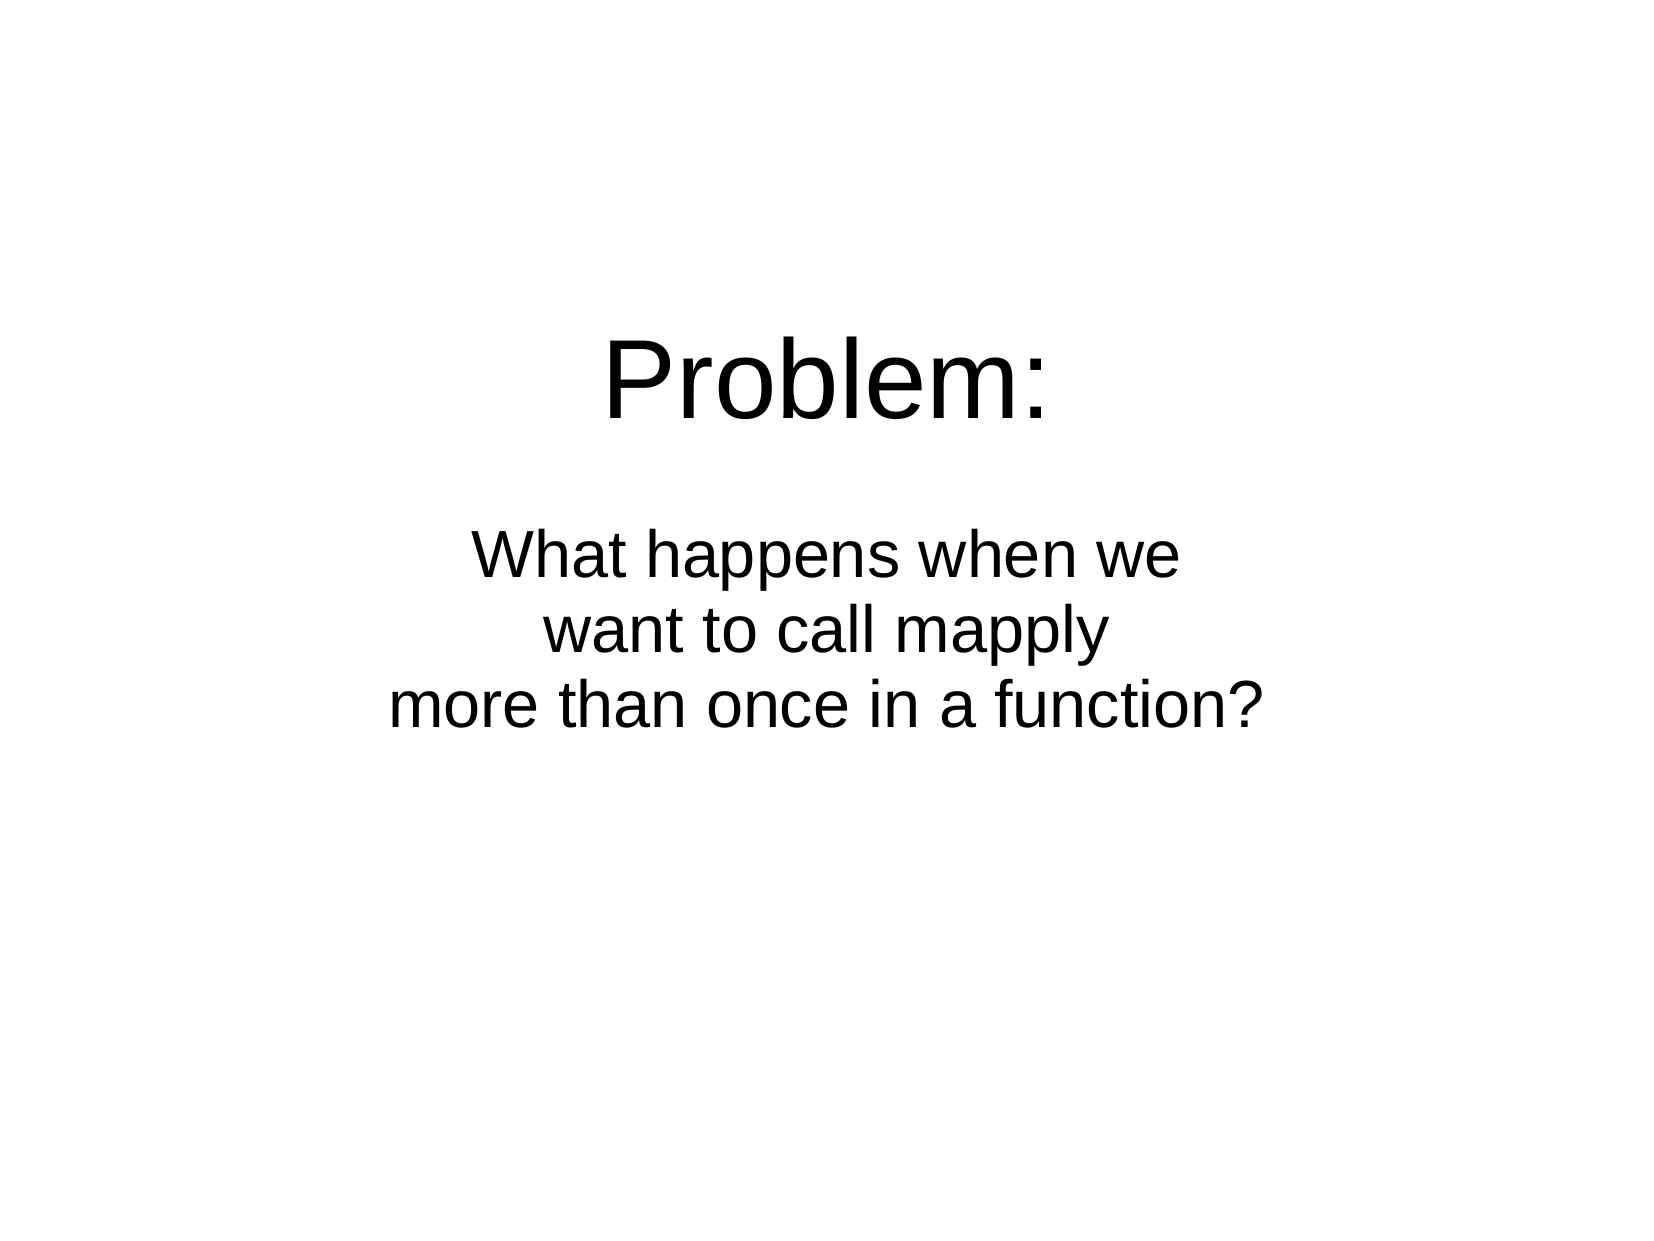

# Problem:
What happens when we
want to call mapply
more than once in a function?